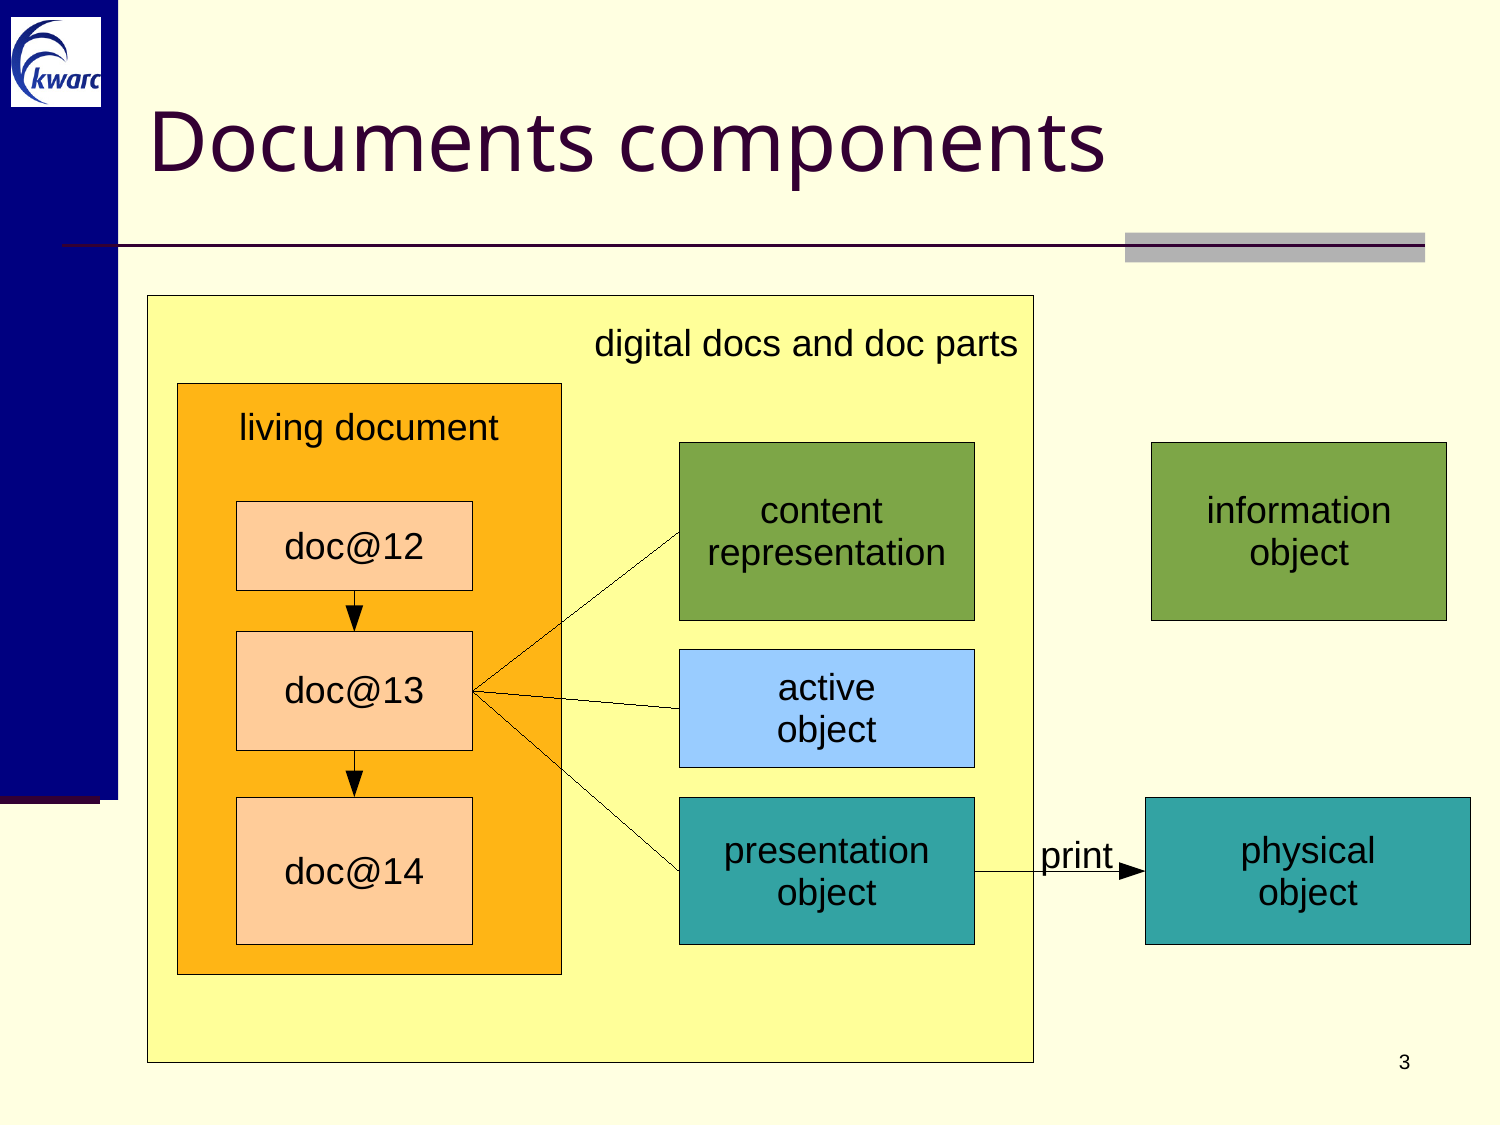

# Documents components
digital docs and doc parts
living document
content
representation
information
object
doc@12
doc@13
active
object
doc@14
presentation
object
physical
object
print
3